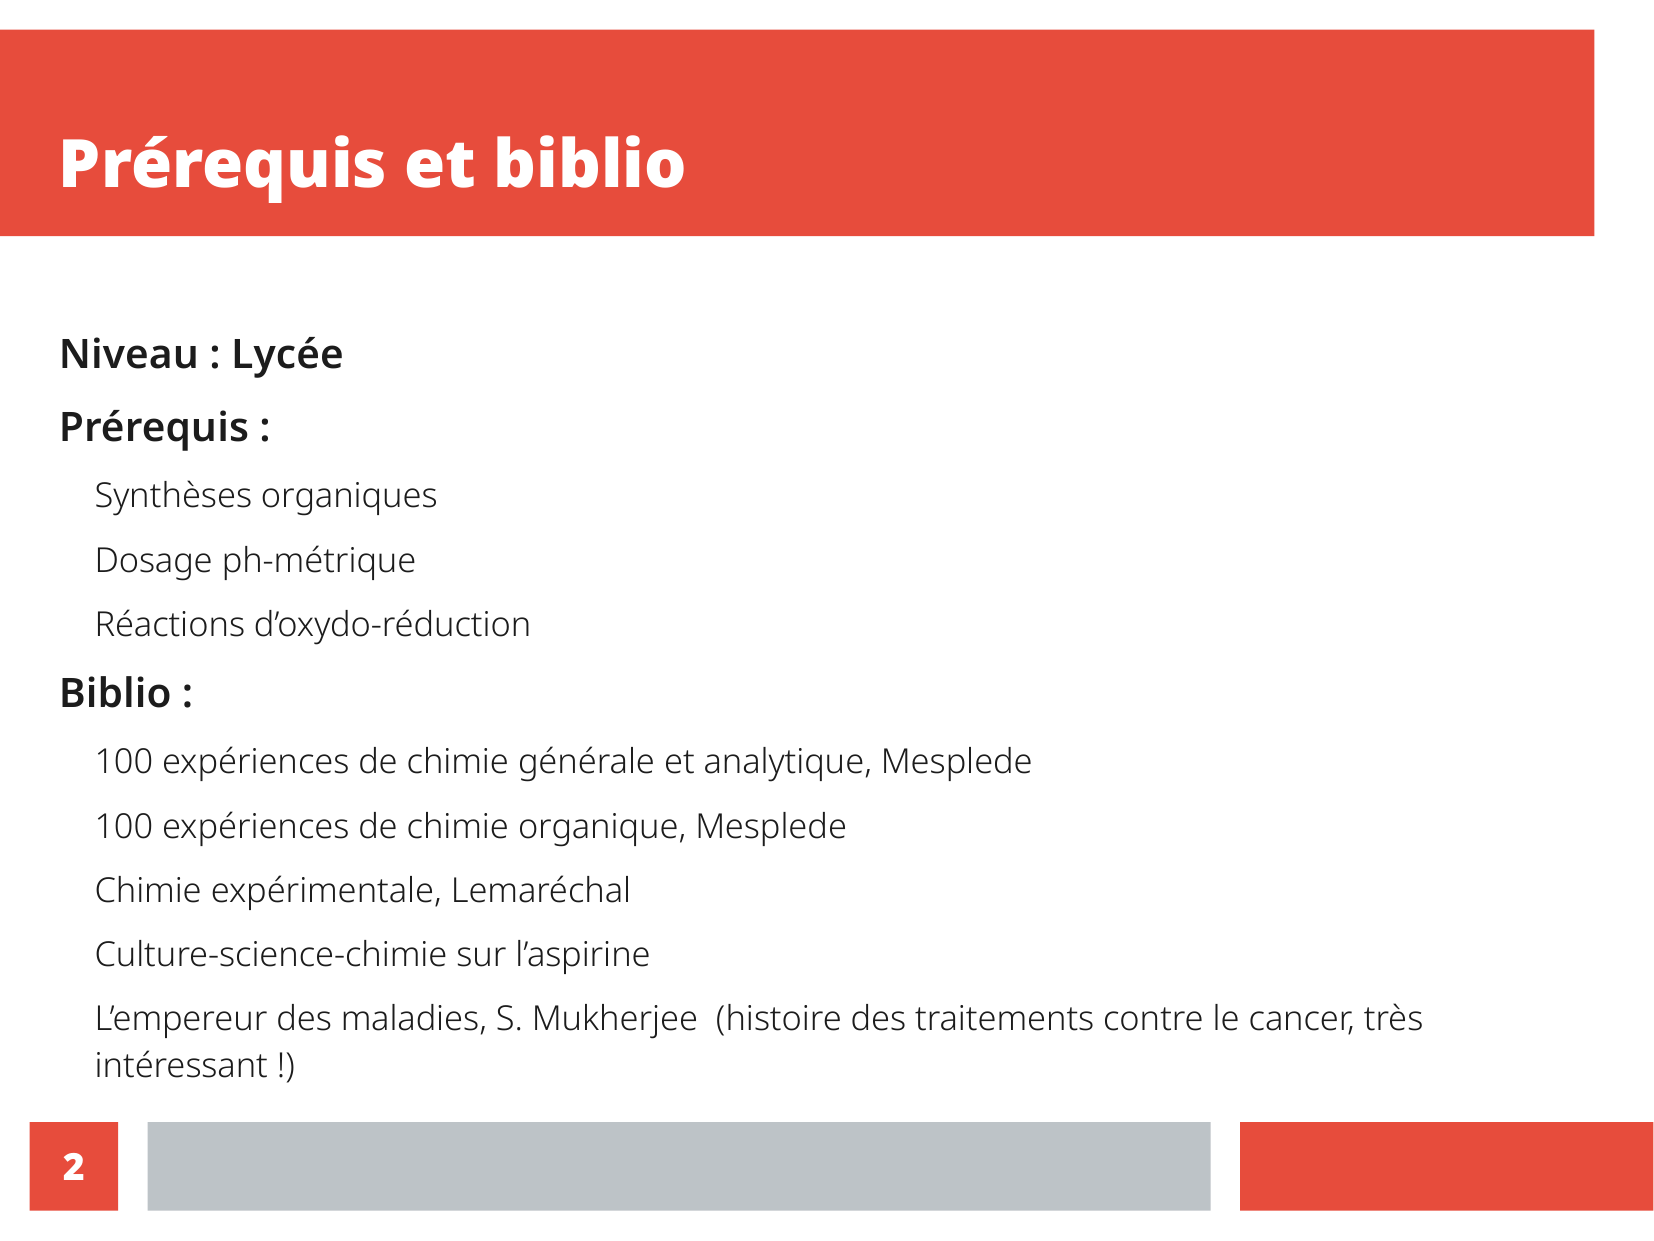

# Prérequis et biblio
Niveau : Lycée
Prérequis :
Synthèses organiques
Dosage ph-métrique
Réactions d’oxydo-réduction
Biblio :
100 expériences de chimie générale et analytique, Mesplede
100 expériences de chimie organique, Mesplede
Chimie expérimentale, Lemaréchal
Culture-science-chimie sur l’aspirine
L’empereur des maladies, S. Mukherjee (histoire des traitements contre le cancer, très intéressant !)
2